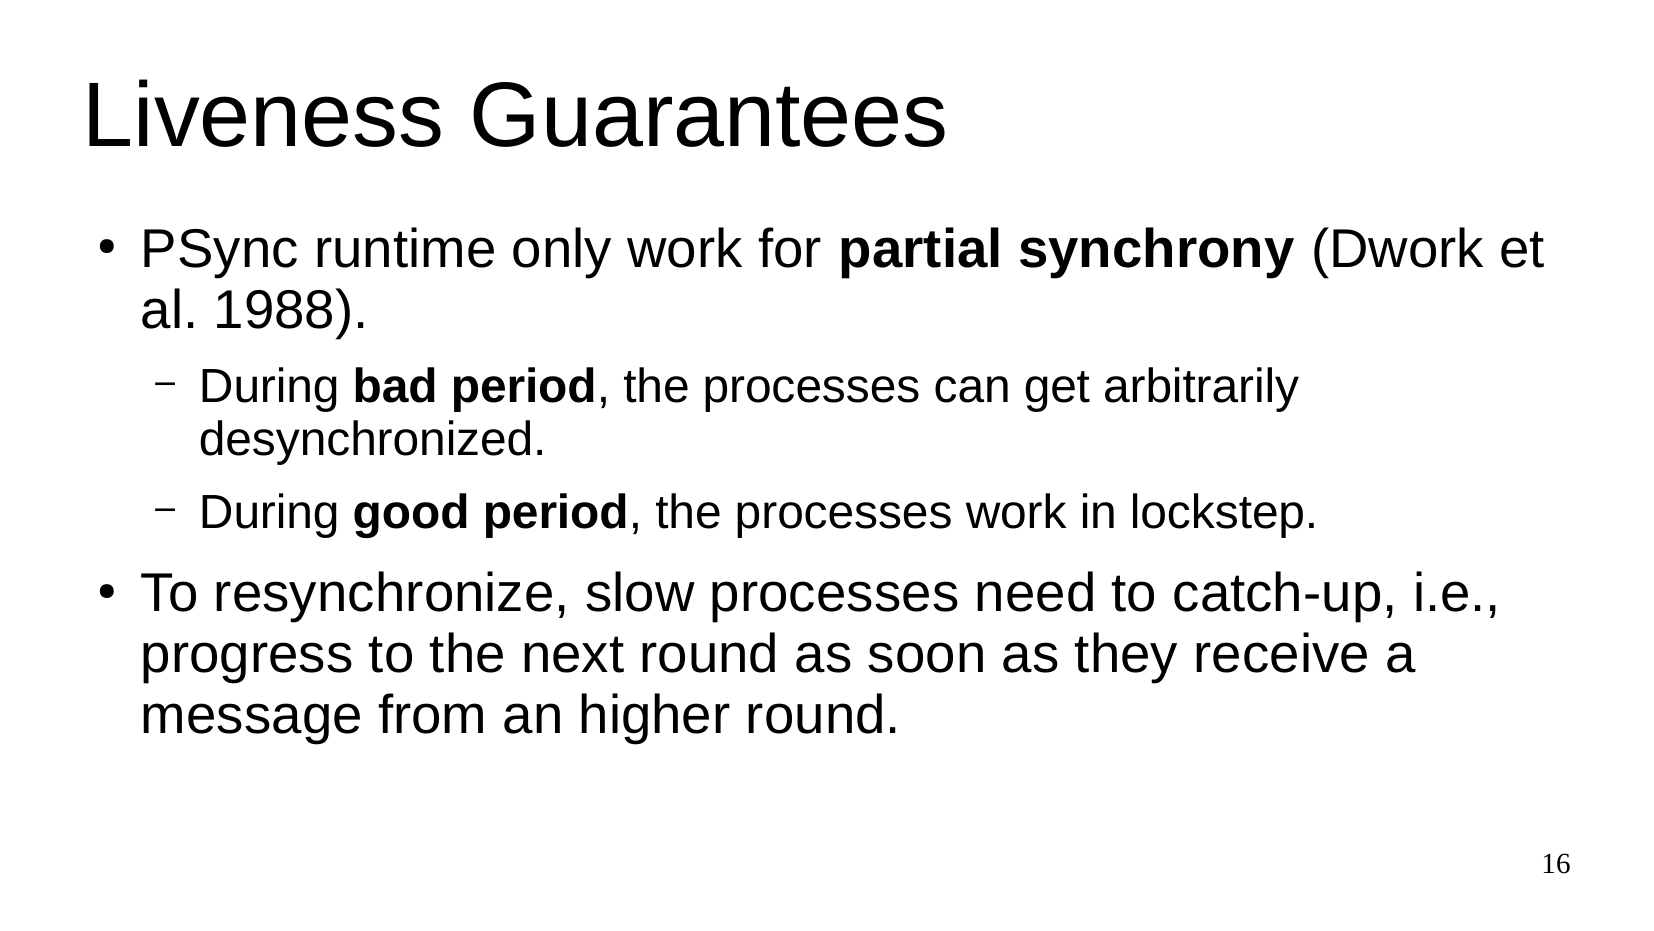

# Liveness Guarantees
PSync runtime only work for partial synchrony (Dwork et al. 1988).
During bad period, the processes can get arbitrarily desynchronized.
During good period, the processes work in lockstep.
To resynchronize, slow processes need to catch-up, i.e., progress to the next round as soon as they receive a message from an higher round.
16